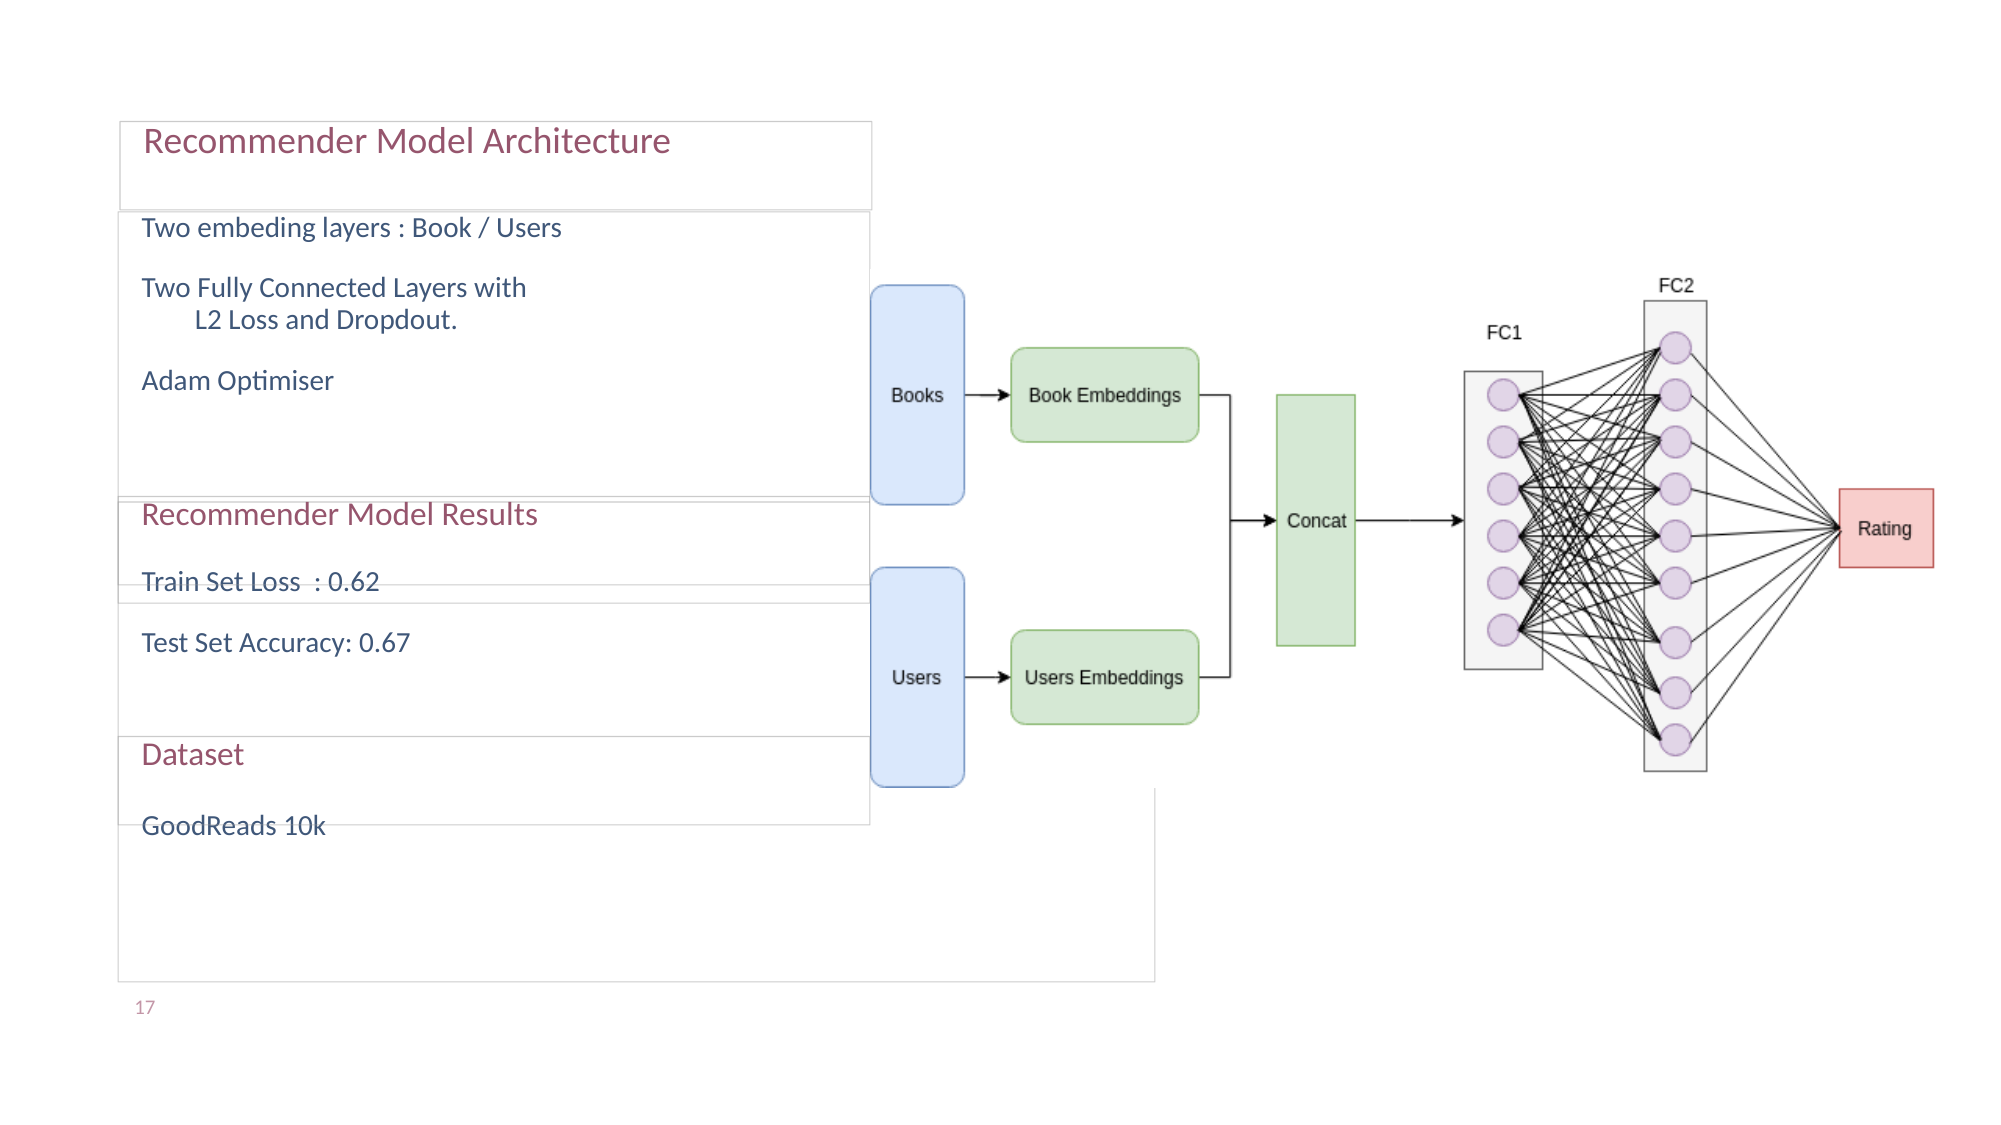

# Recommender Model Architecture
Two embeding layers : Book / Users
Two Fully Connected Layers with
L2 Loss and Dropdout.
Adam Optimiser
Recommender Model Results
Train Set Loss : 0.62
Test Set Accuracy: 0.67
GoodReads 10k
Dataset